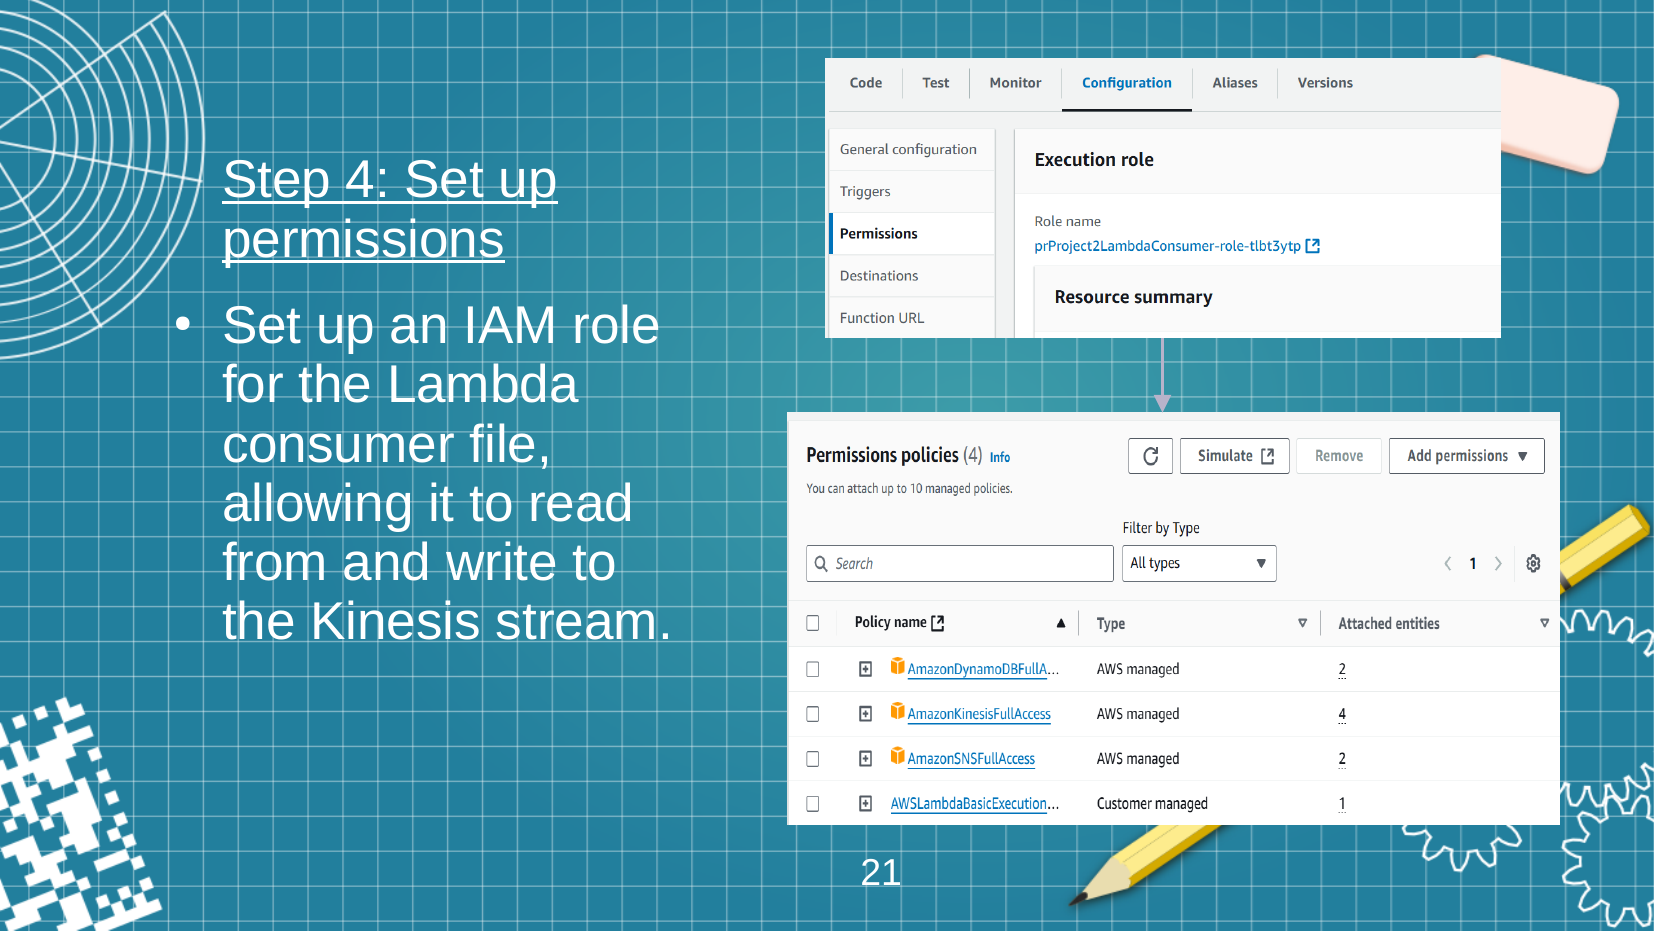

# Step 4: Set up permissions
Set up an IAM role for the Lambda consumer file, allowing it to read from and write to the Kinesis stream.